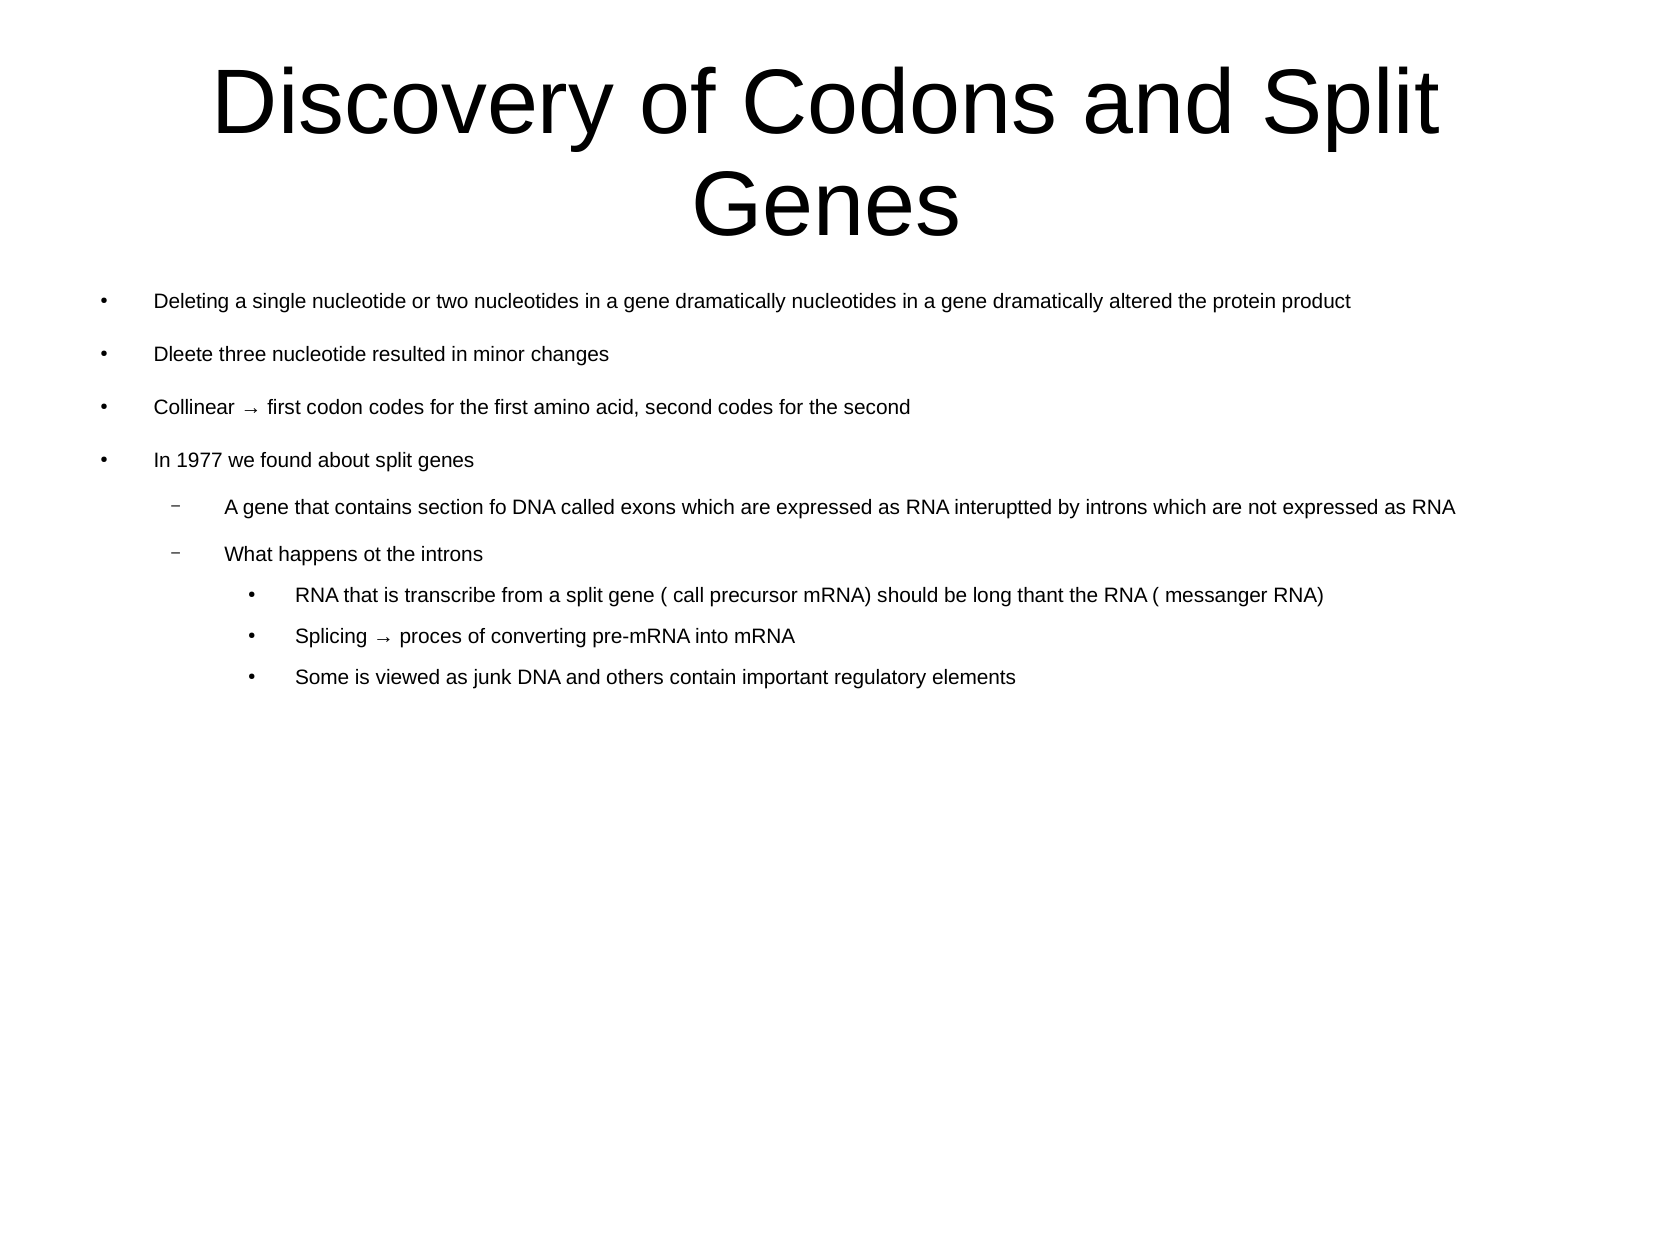

# Discovery of Codons and Split Genes
Deleting a single nucleotide or two nucleotides in a gene dramatically nucleotides in a gene dramatically altered the protein product
Dleete three nucleotide resulted in minor changes
Collinear → first codon codes for the first amino acid, second codes for the second
In 1977 we found about split genes
A gene that contains section fo DNA called exons which are expressed as RNA interuptted by introns which are not expressed as RNA
What happens ot the introns
RNA that is transcribe from a split gene ( call precursor mRNA) should be long thant the RNA ( messanger RNA)
Splicing → proces of converting pre-mRNA into mRNA
Some is viewed as junk DNA and others contain important regulatory elements